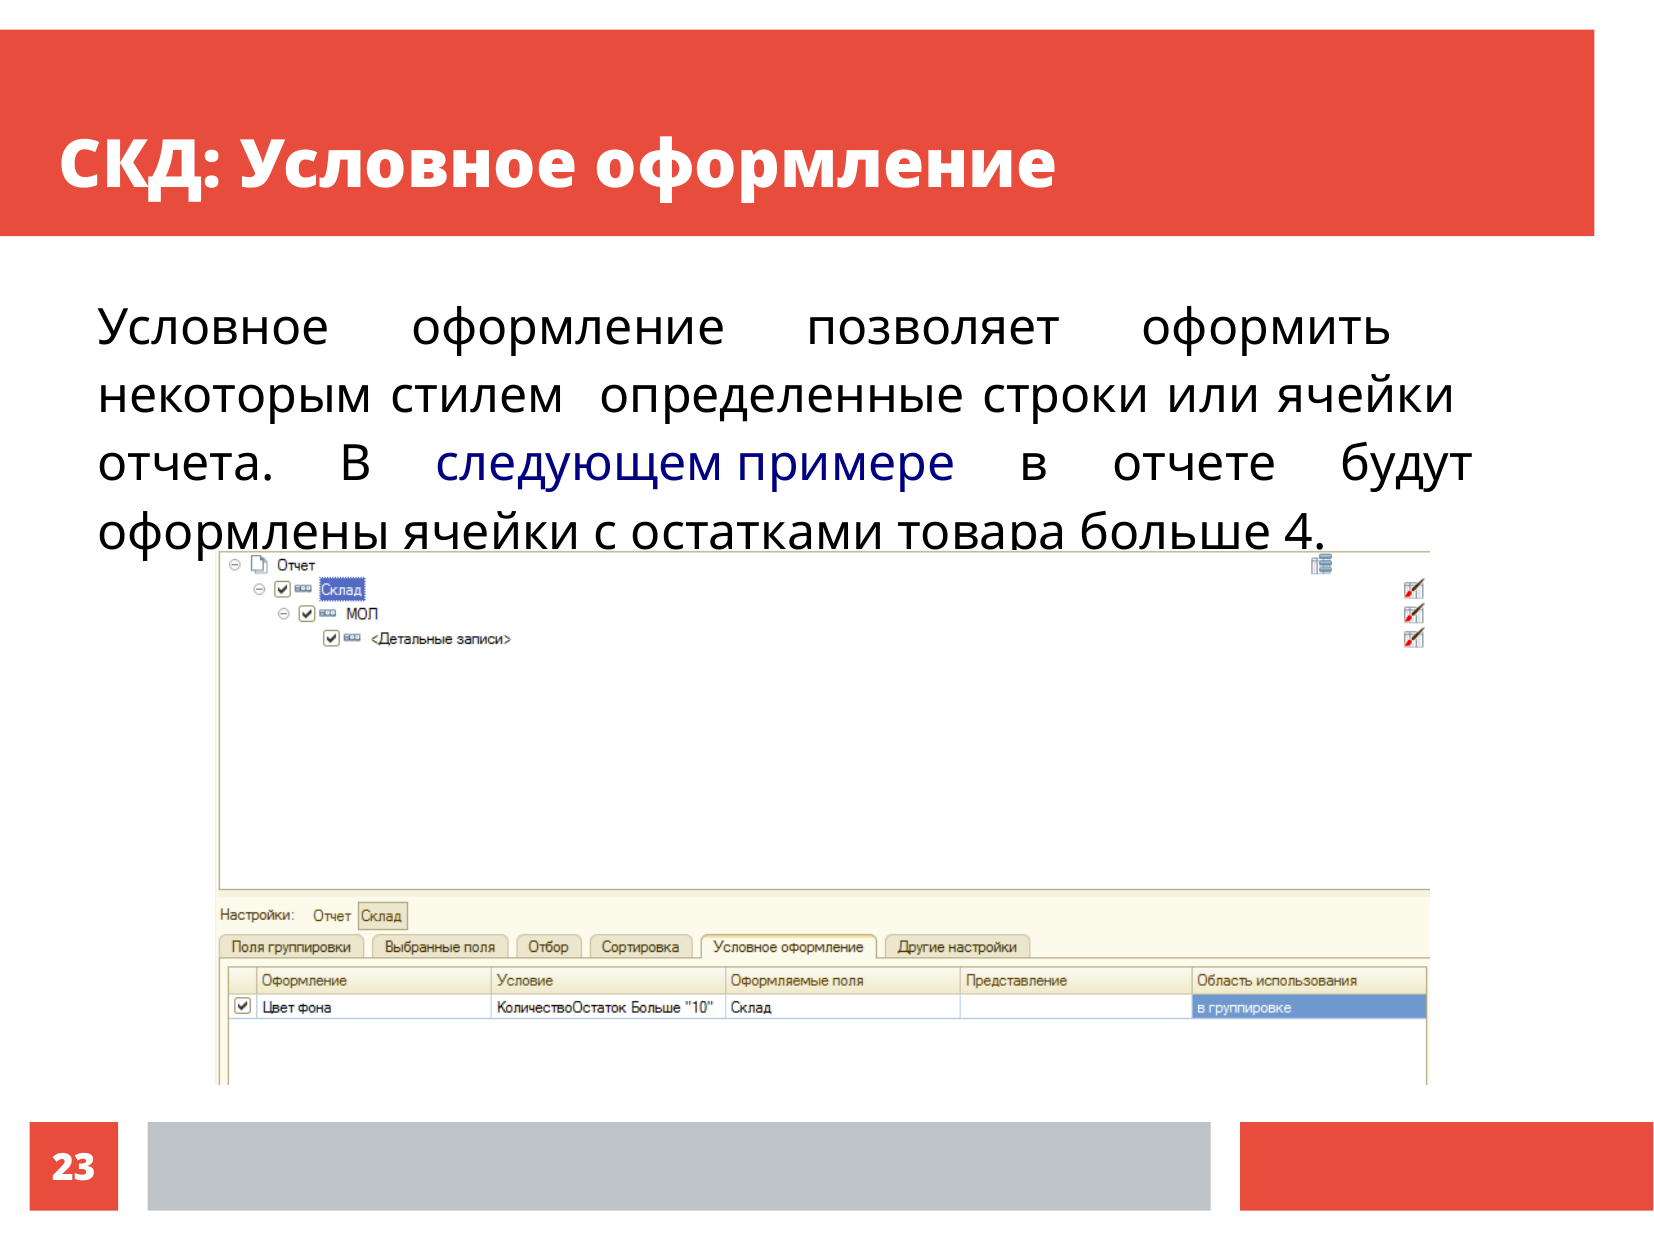

# СКД: Условное оформление
Условное оформление позволяет оформить некоторым стилем определенные строки или ячейки отчета. В следующем примере в отчете будут оформлены ячейки с остатками товара больше 4.
23